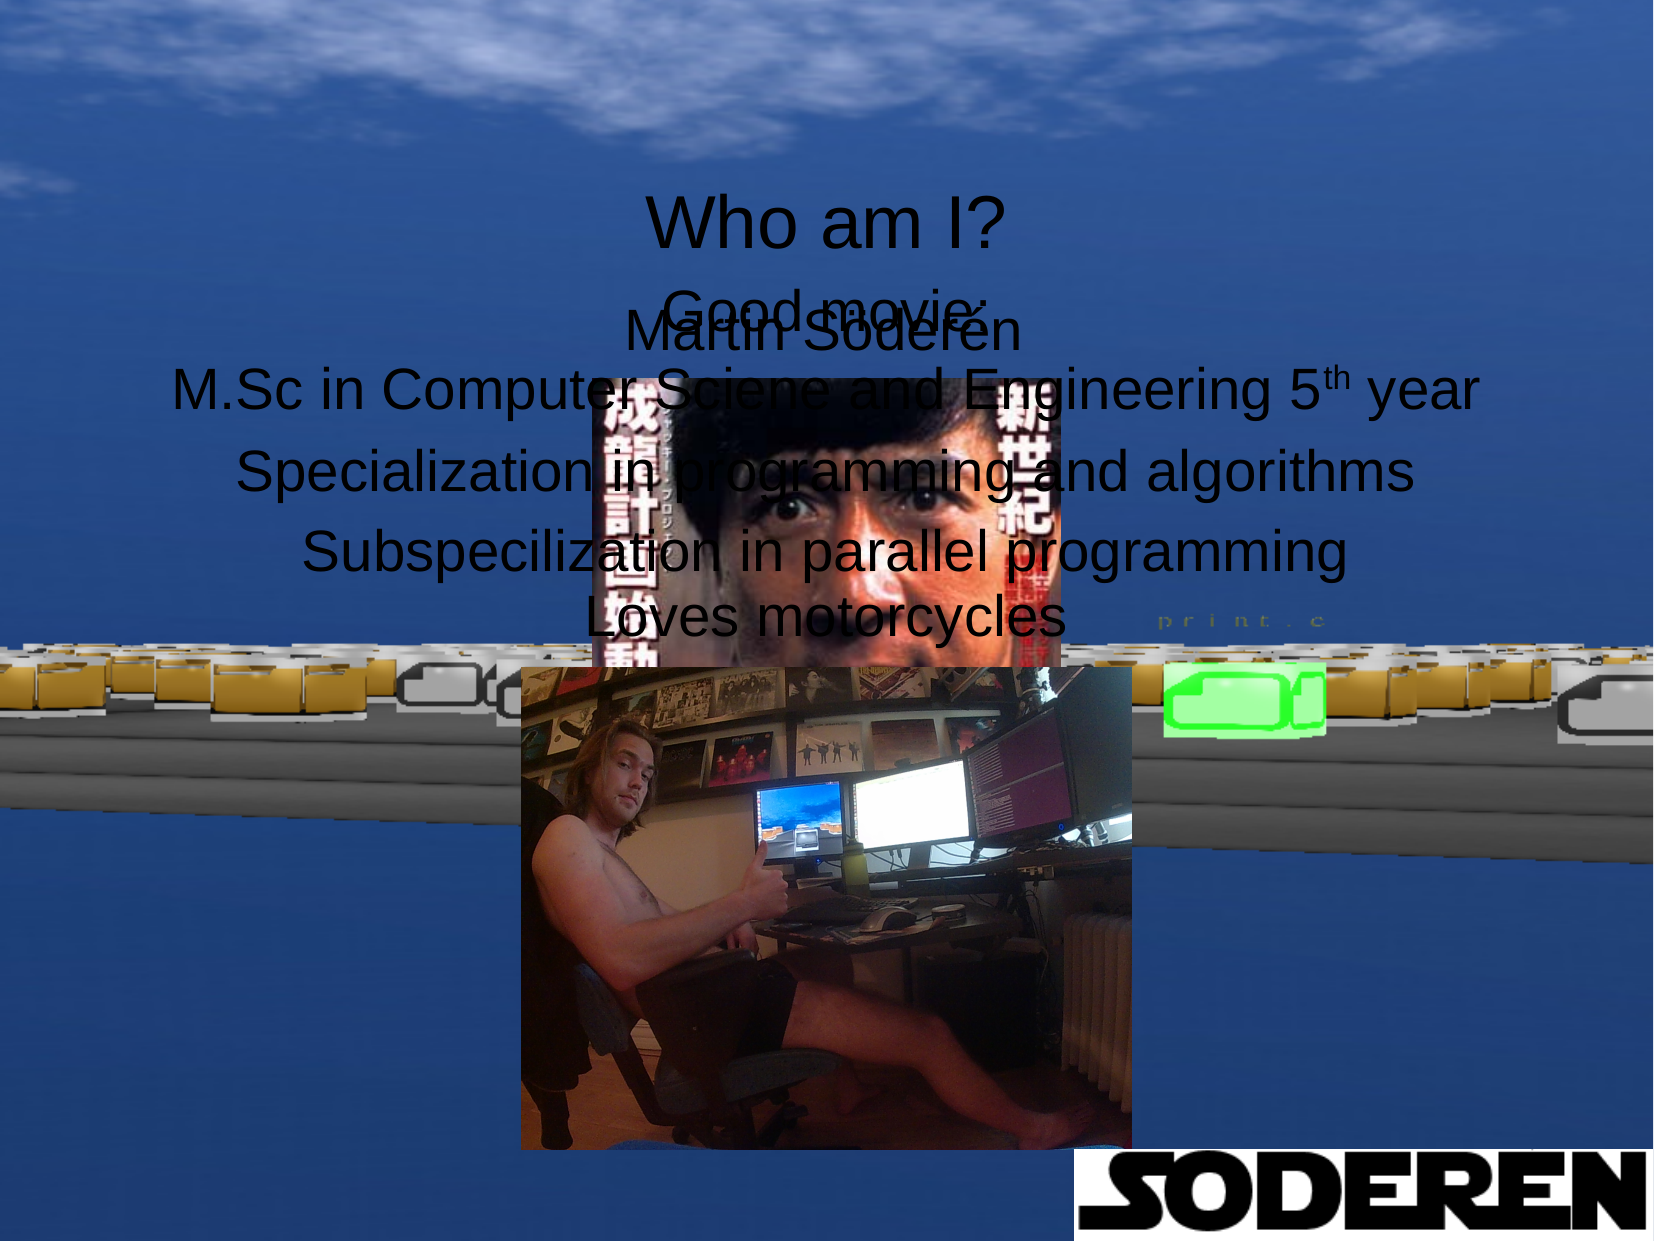

Who am I?
Good movie:
Martin Söderén
M.Sc in Computer Sciene and Engineering 5th year
Specialization in programming and algorithms
Subspecilization in parallel programming
Loves motorcycles